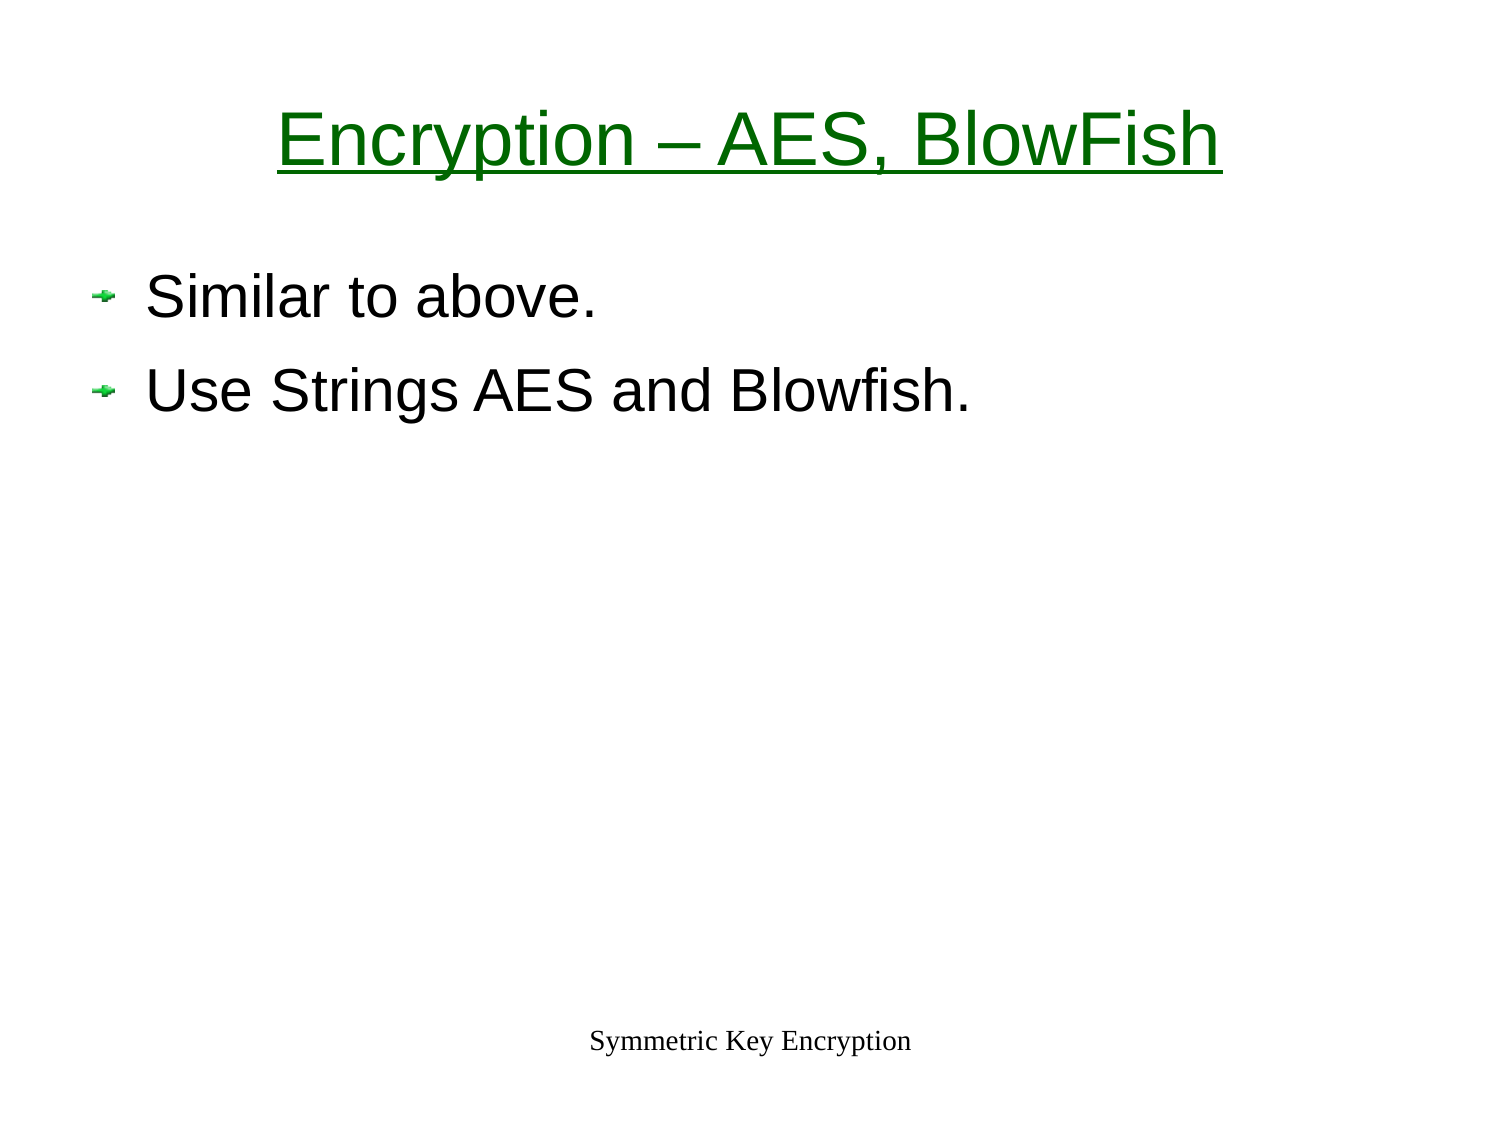

# Encryption – AES, BlowFish
Similar to above.
Use Strings AES and Blowfish.
Symmetric Key Encryption